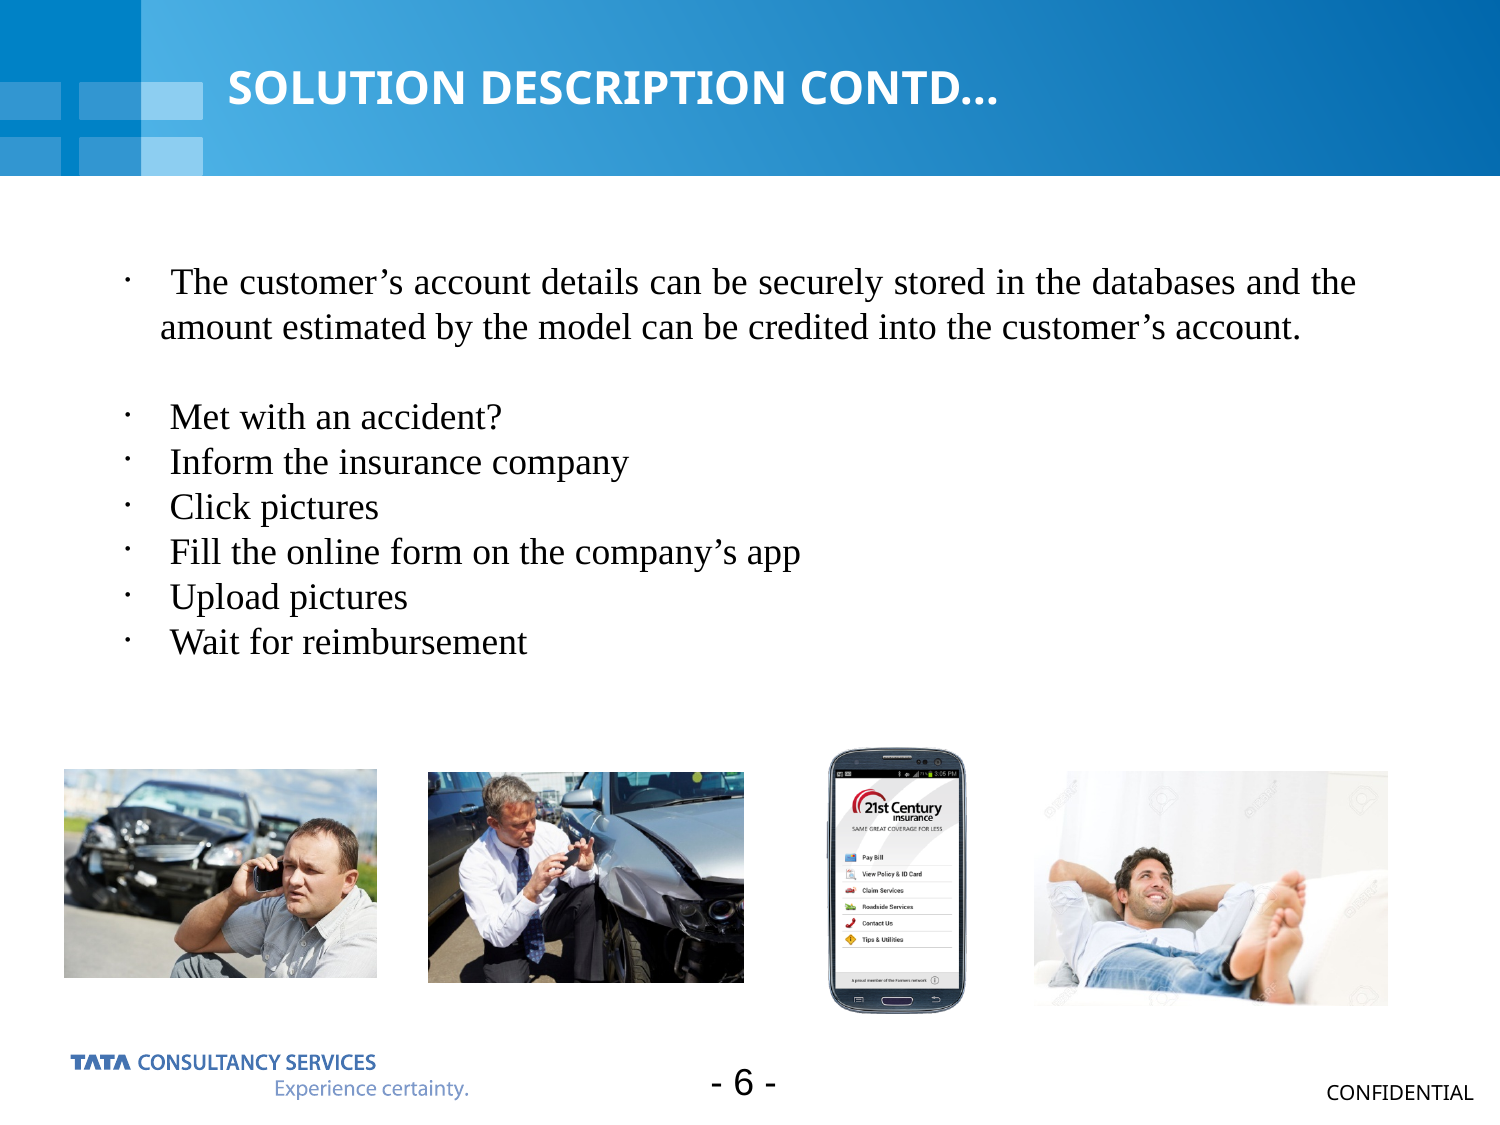

# SOLUTION DESCRIPTION CONTD…
 The customer’s account details can be securely stored in the databases and the amount estimated by the model can be credited into the customer’s account.
 Met with an accident?
 Inform the insurance company
 Click pictures
 Fill the online form on the company’s app
 Upload pictures
 Wait for reimbursement